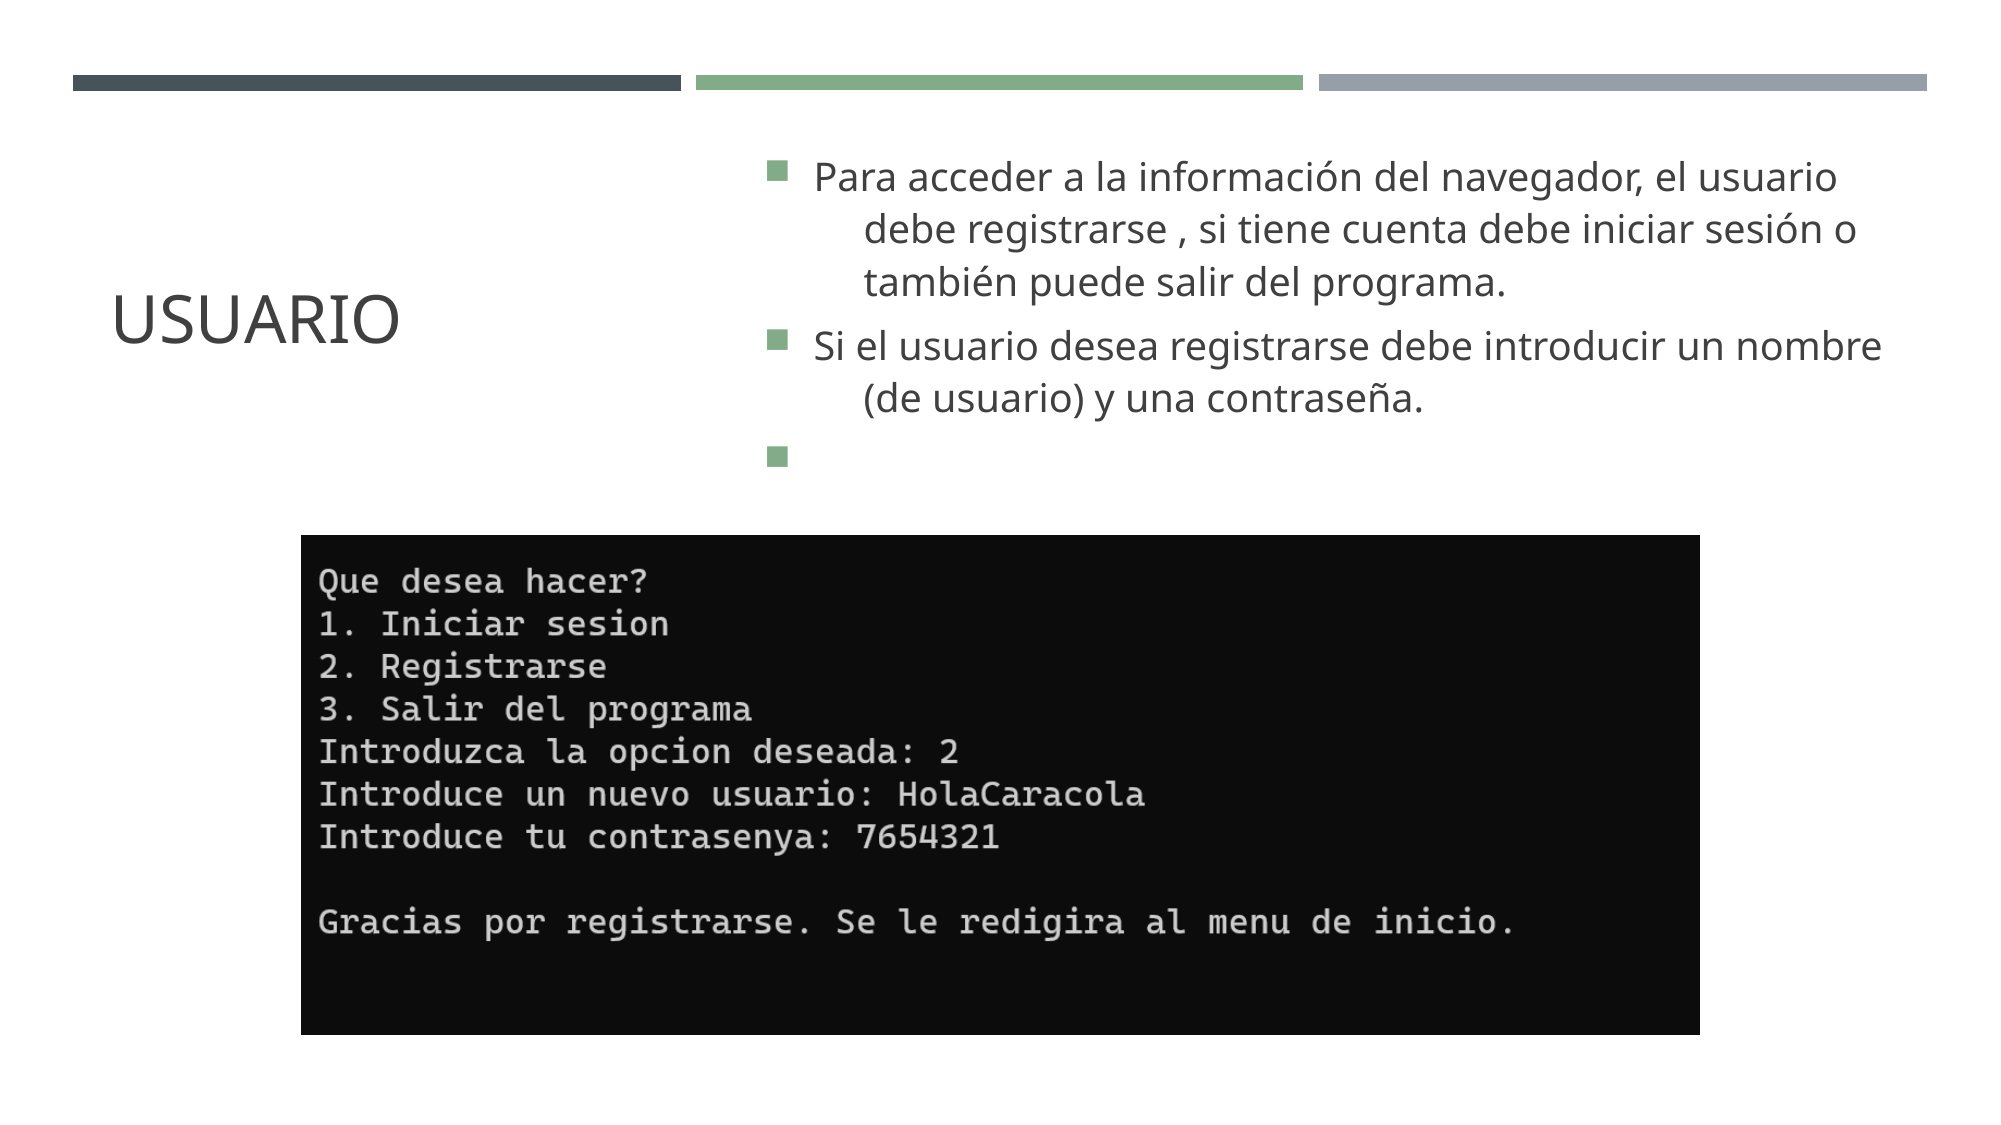

# USuARIO
Para acceder a la información del navegador, el usuario debe registrarse , si tiene cuenta debe iniciar sesión o también puede salir del programa.
Si el usuario desea registrarse debe introducir un nombre (de usuario) y una contraseña.